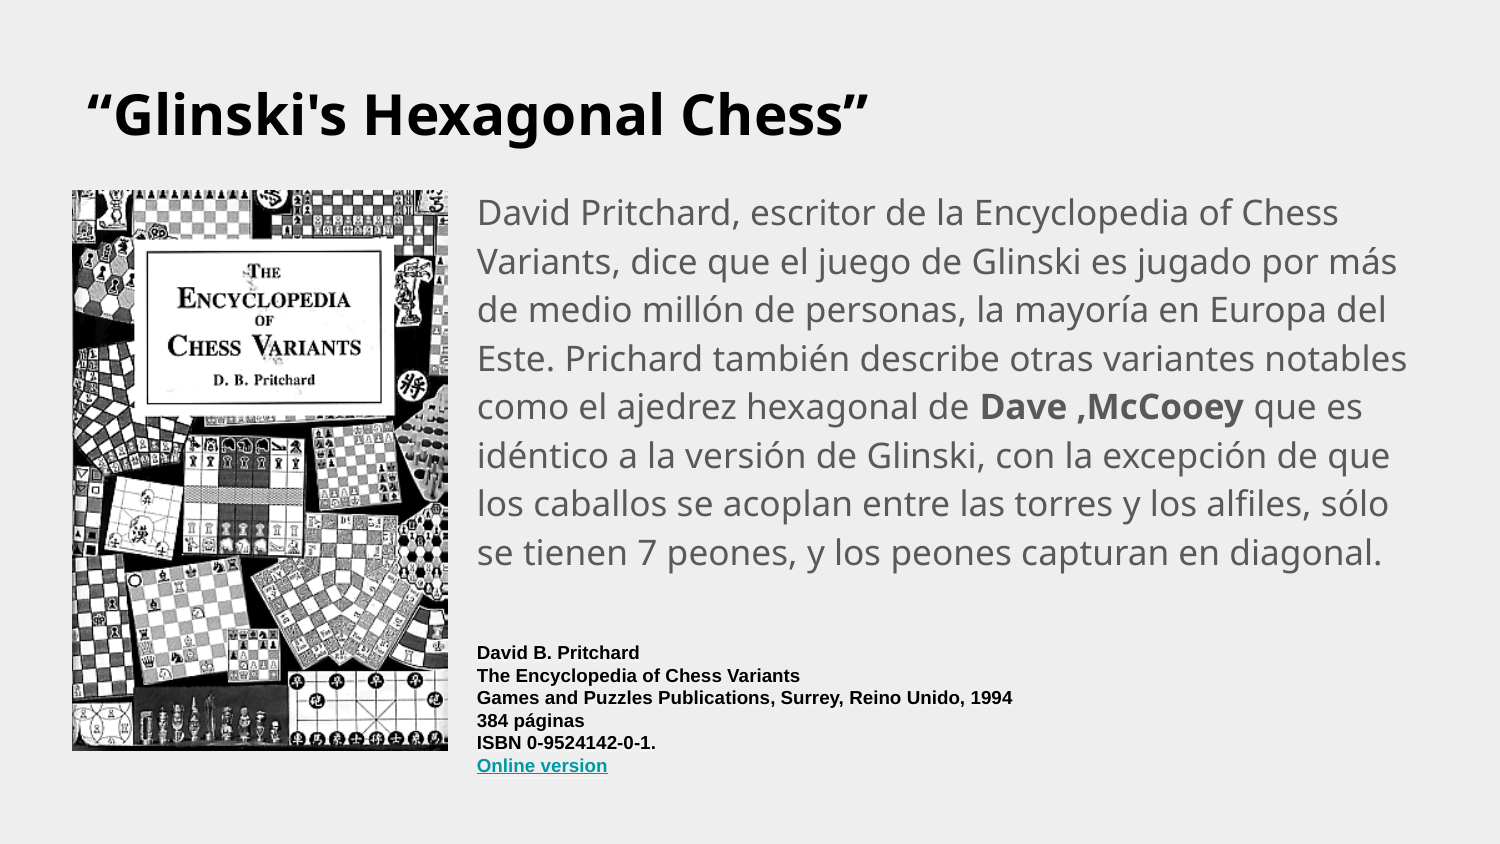

# “Glinski's Hexagonal Chess”
David Pritchard, escritor de la Encyclopedia of Chess Variants, dice que el juego de Glinski es jugado por más de medio millón de personas, la mayoría en Europa del Este. Prichard también describe otras variantes notables como el ajedrez hexagonal de Dave ,McCooey que es idéntico a la versión de Glinski, con la excepción de que los caballos se acoplan entre las torres y los alfiles, sólo se tienen 7 peones, y los peones capturan en diagonal.
David B. Pritchard
The Encyclopedia of Chess Variants
Games and Puzzles Publications, Surrey, Reino Unido, 1994
384 páginas
ISBN 0-9524142-0-1.
Online version